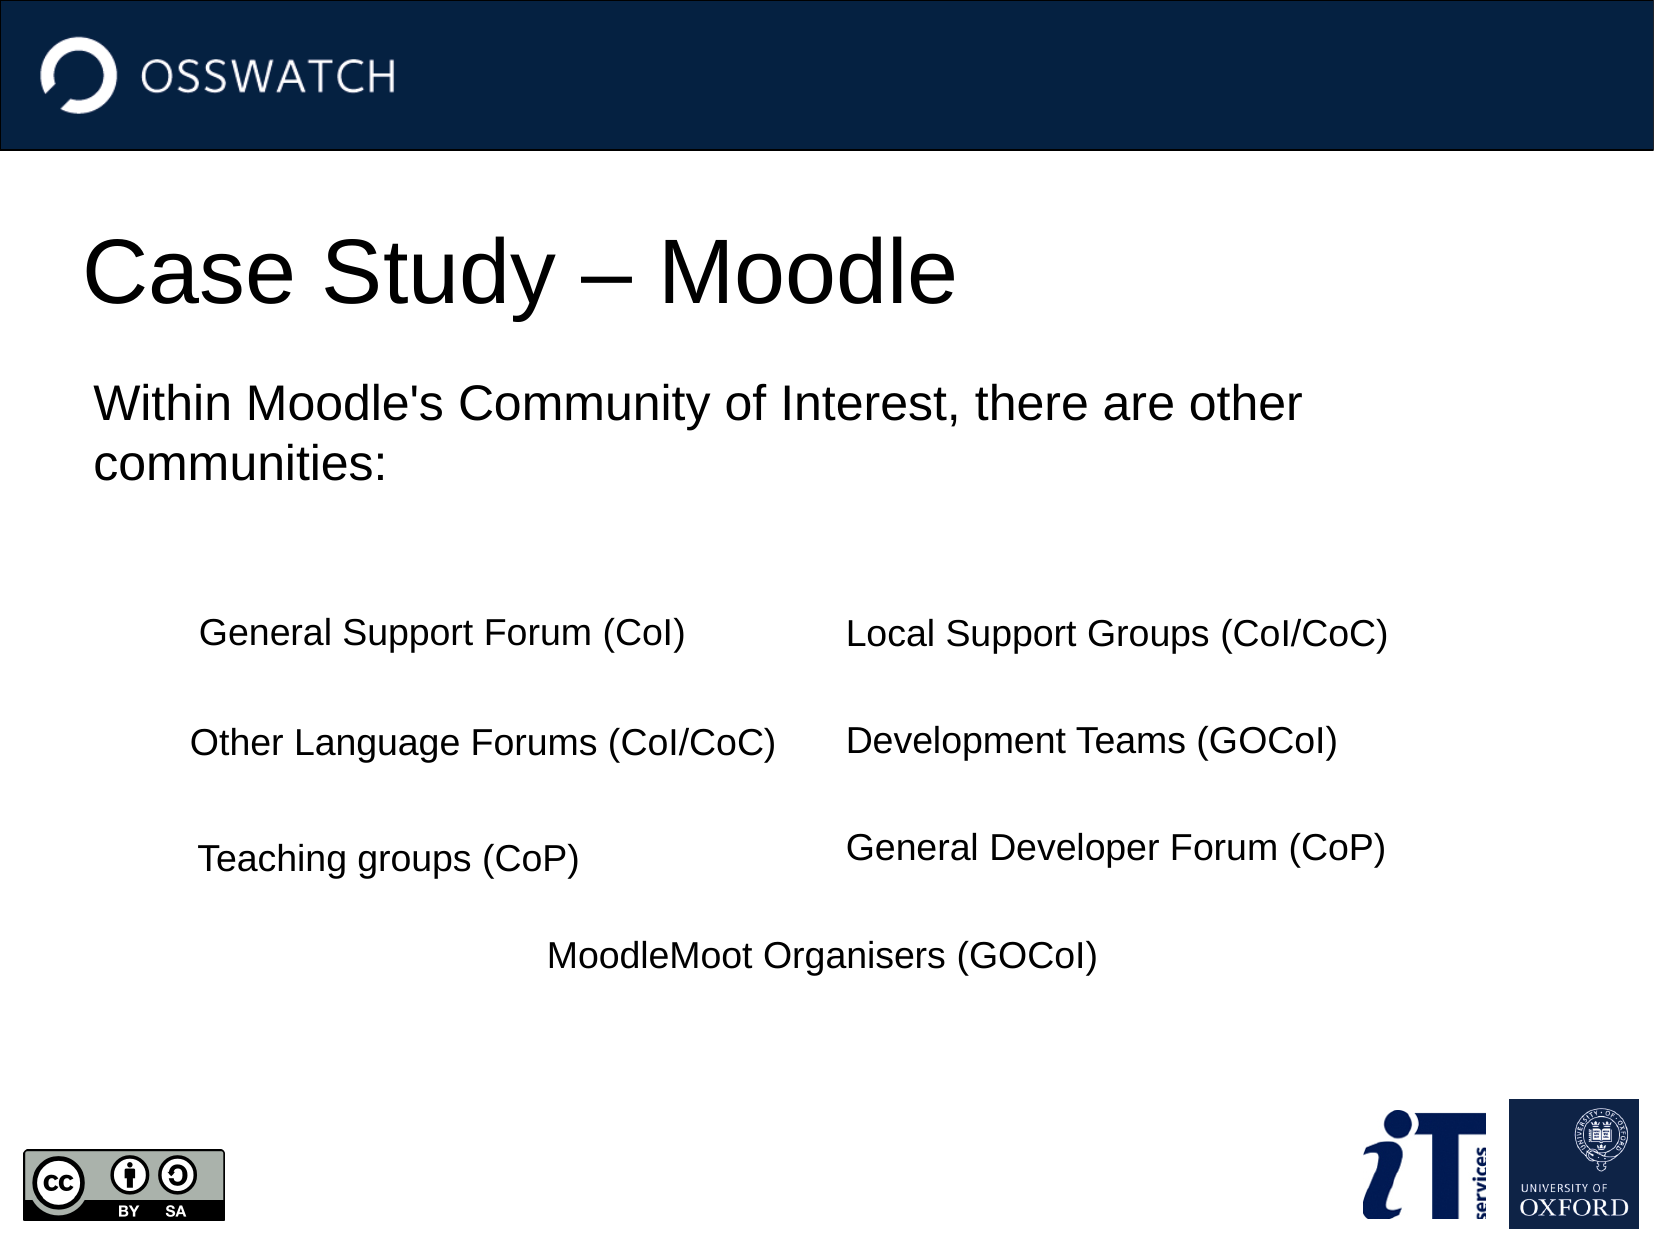

Case Study – Moodle
Within Moodle's Community of Interest, there are other communities:
General Support Forum (CoI)
Local Support Groups (CoI/CoC)
Development Teams (GOCoI)
Other Language Forums (CoI/CoC)
General Developer Forum (CoP)
Teaching groups (CoP)
MoodleMoot Organisers (GOCoI)